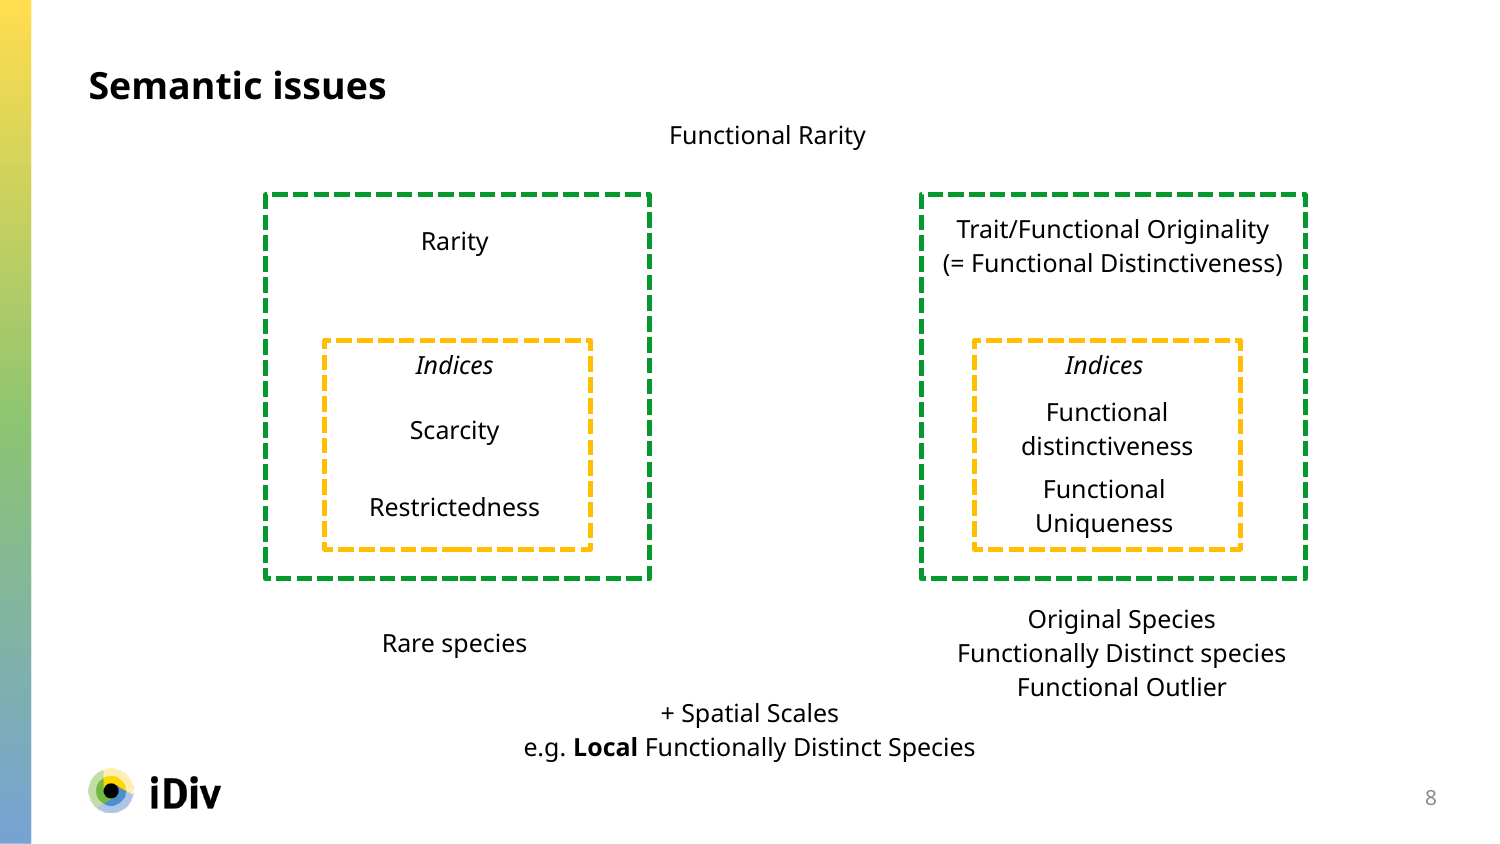

# Semantic issues
Functional Rarity
Trait/Functional Originality
(= Functional Distinctiveness)
Rarity
Indices
Indices
Functional
distinctiveness
Scarcity
Functional
Uniqueness
Restrictedness
Original Species
Functionally Distinct species
Functional Outlier
Rare species
+ Spatial Scales
e.g. Local Functionally Distinct Species